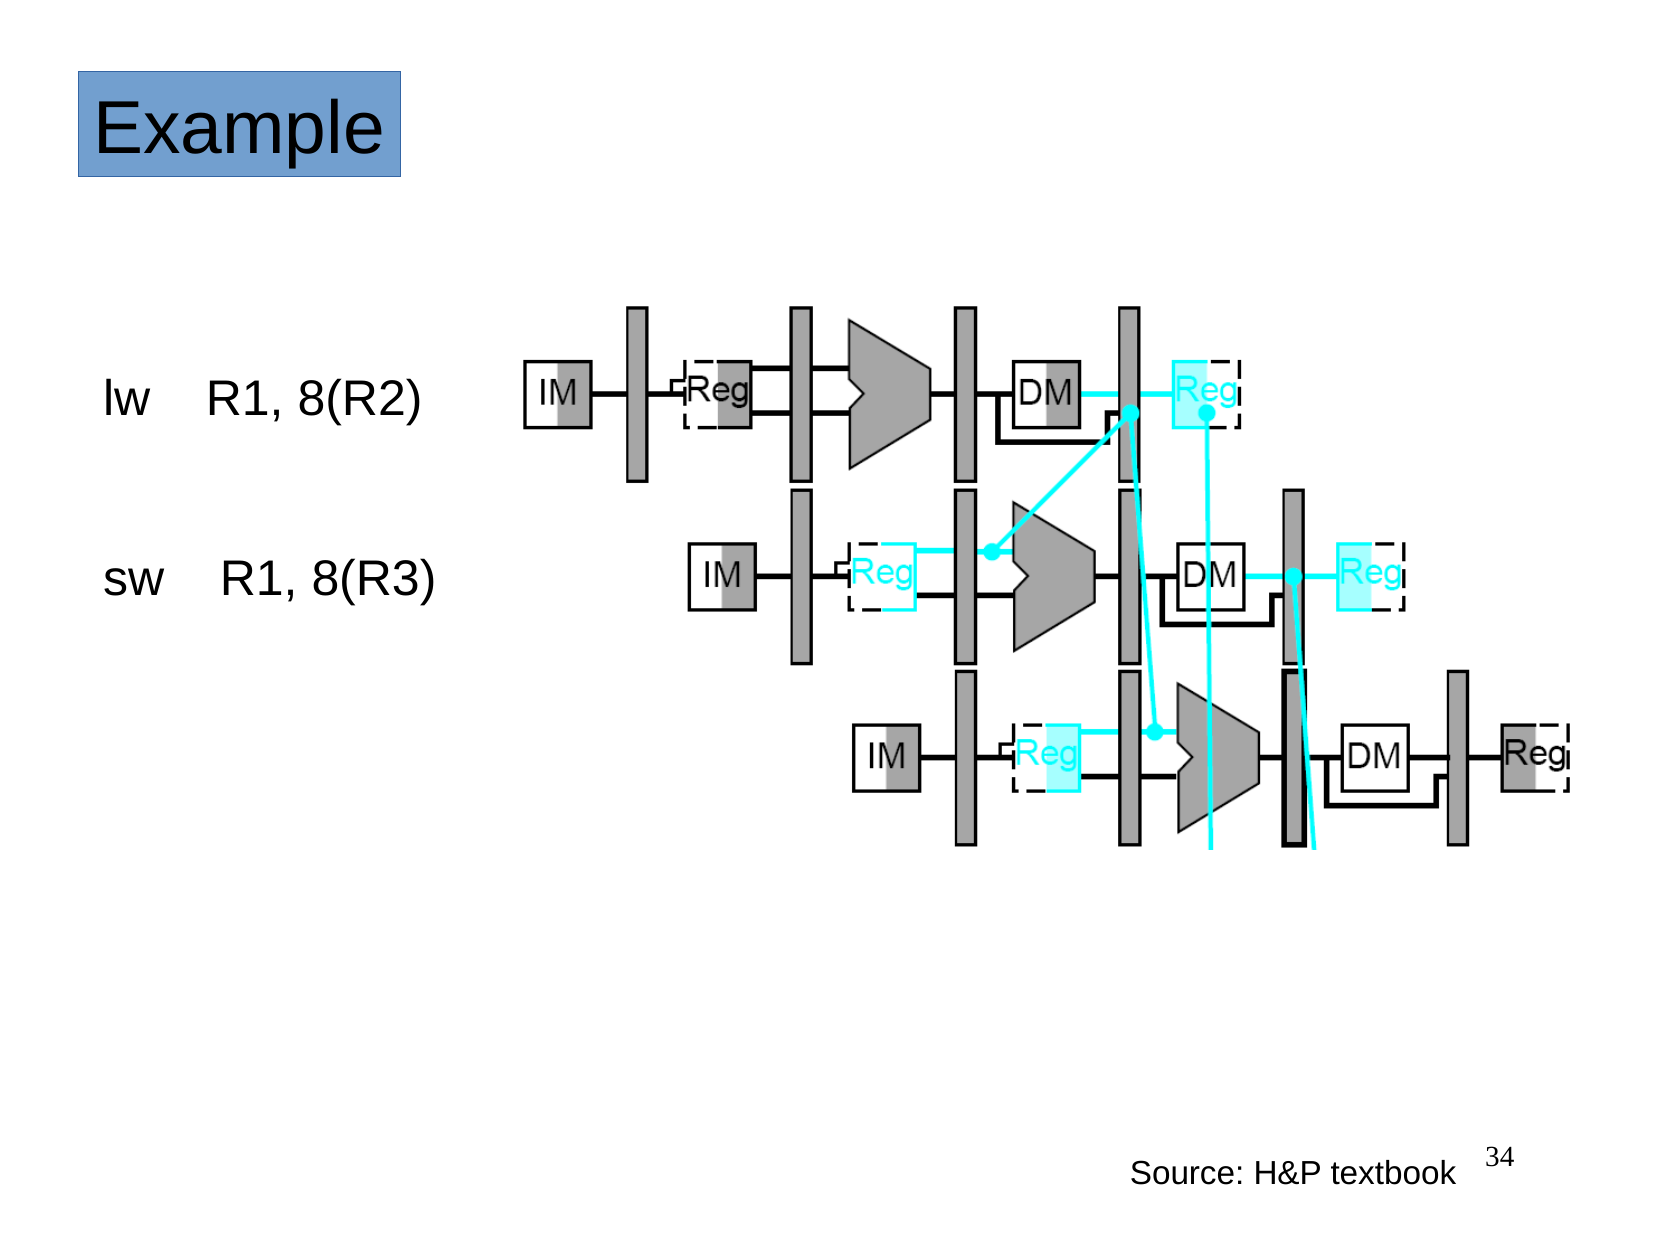

Example
 lw R1, 8(R2)
 sw R1, 8(R3)
Source: H&P textbook